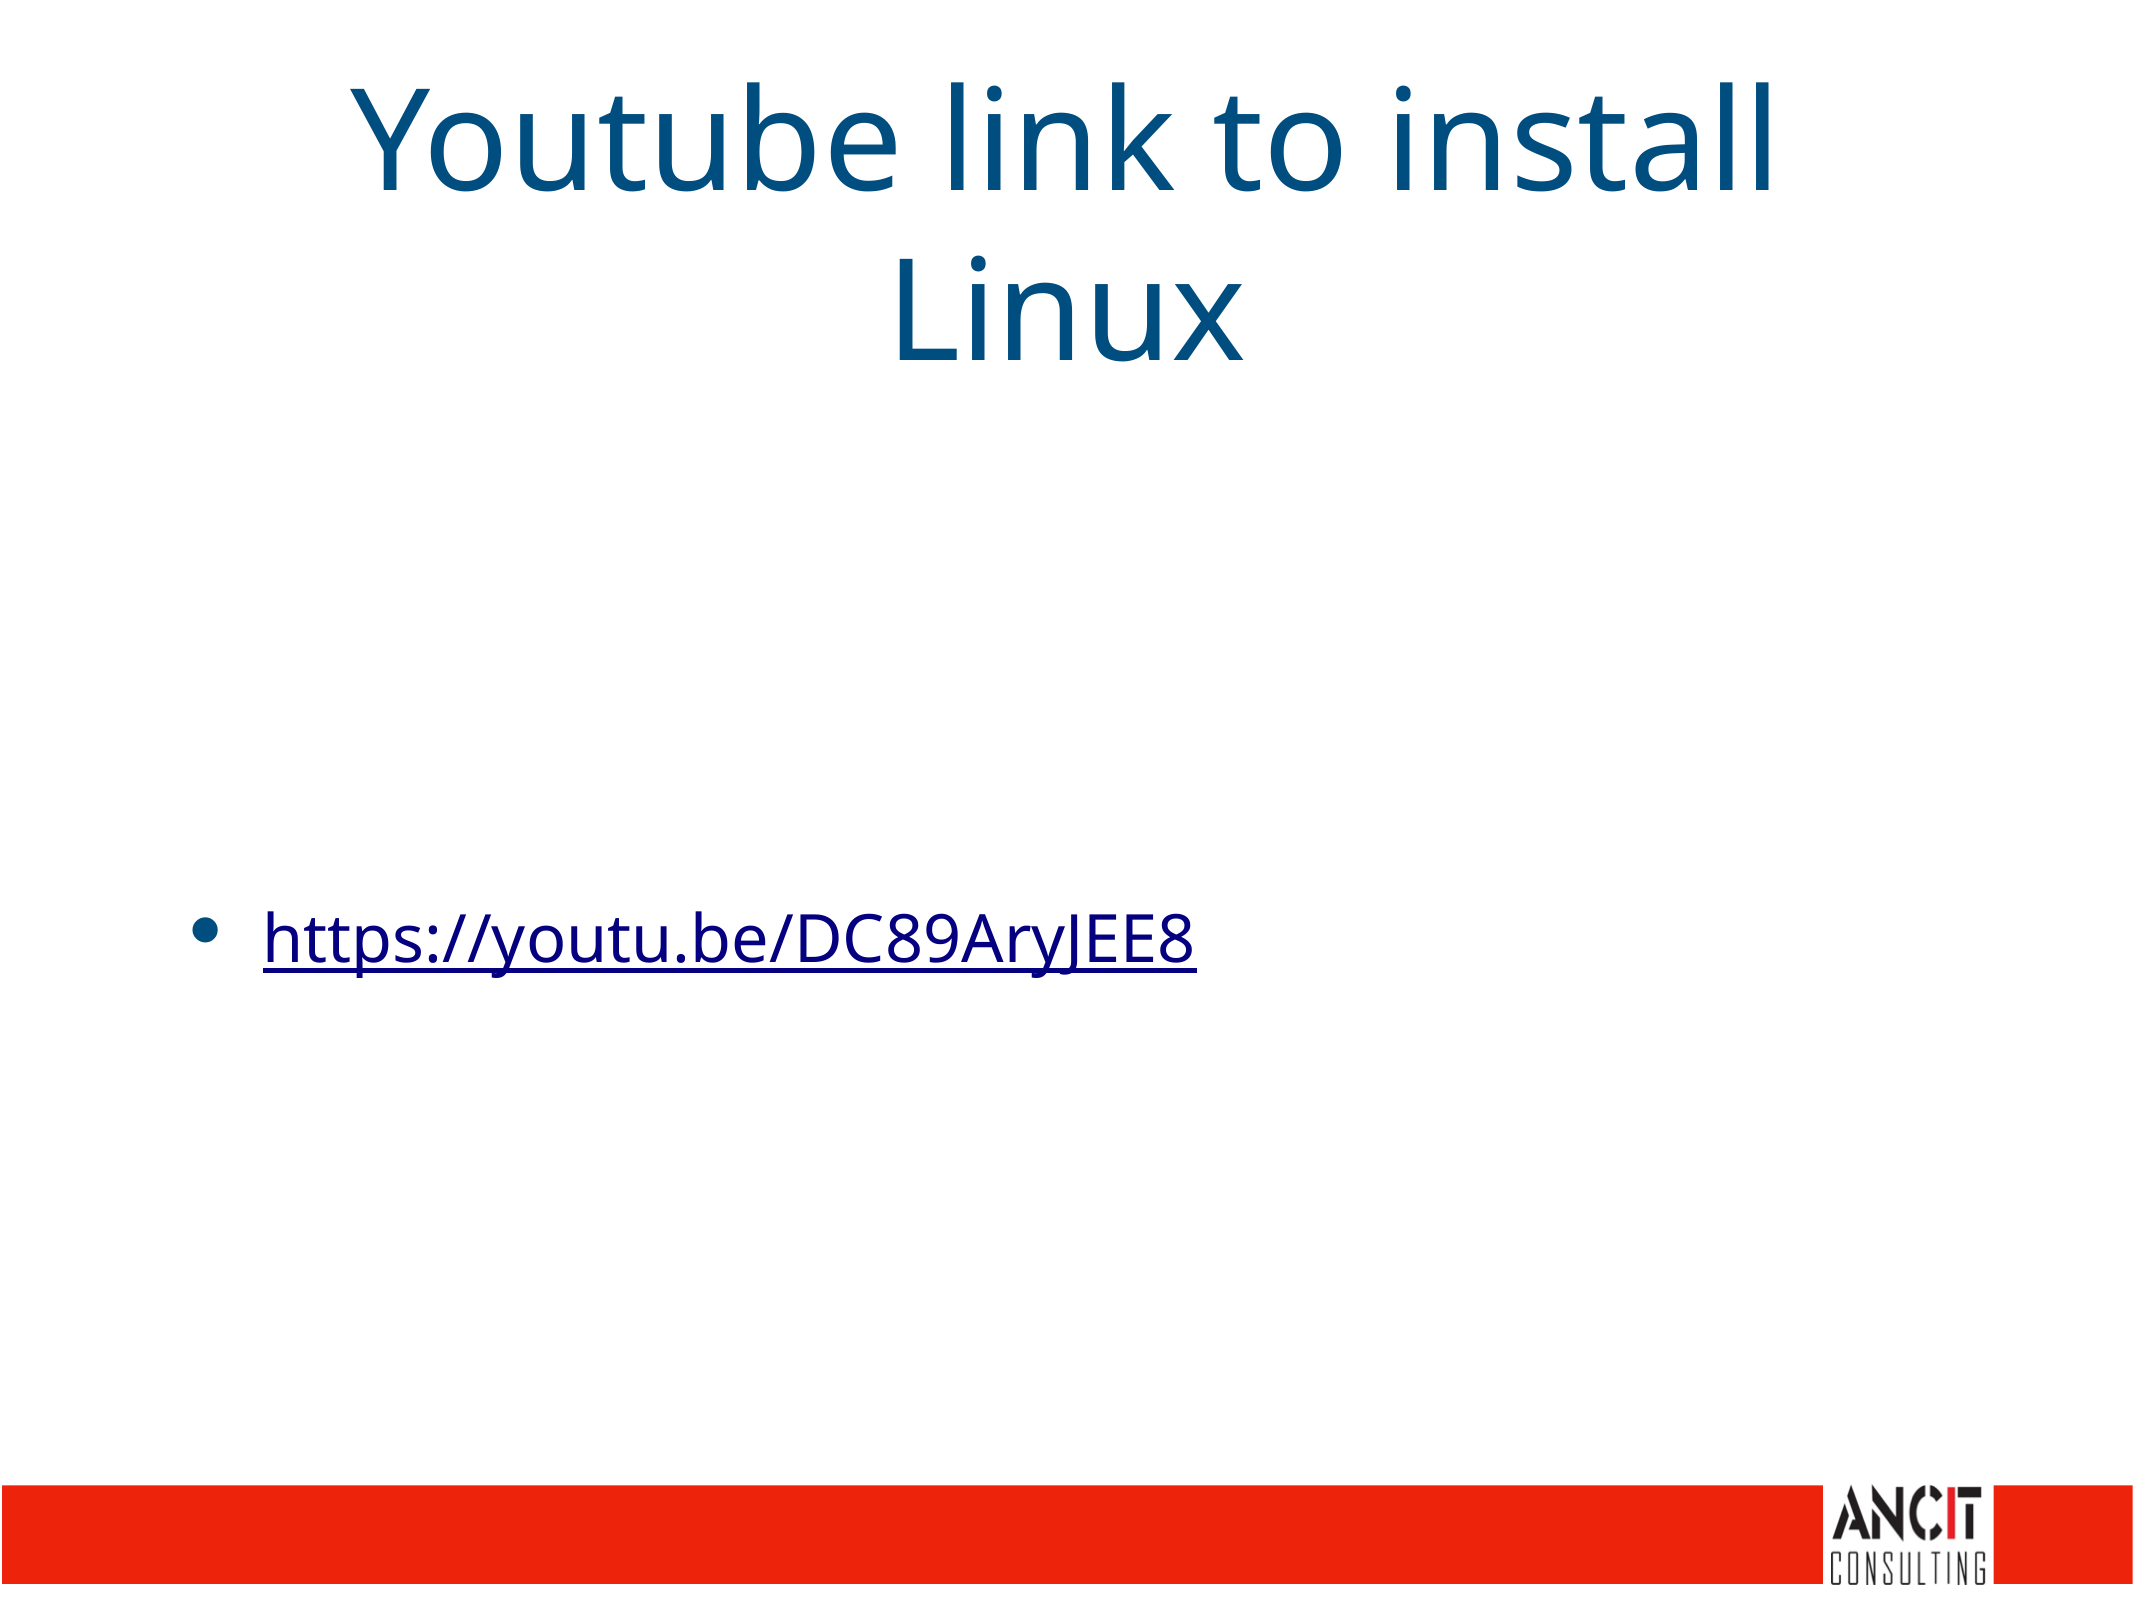

# Youtube link to install Linux
https://youtu.be/DC89AryJEE8